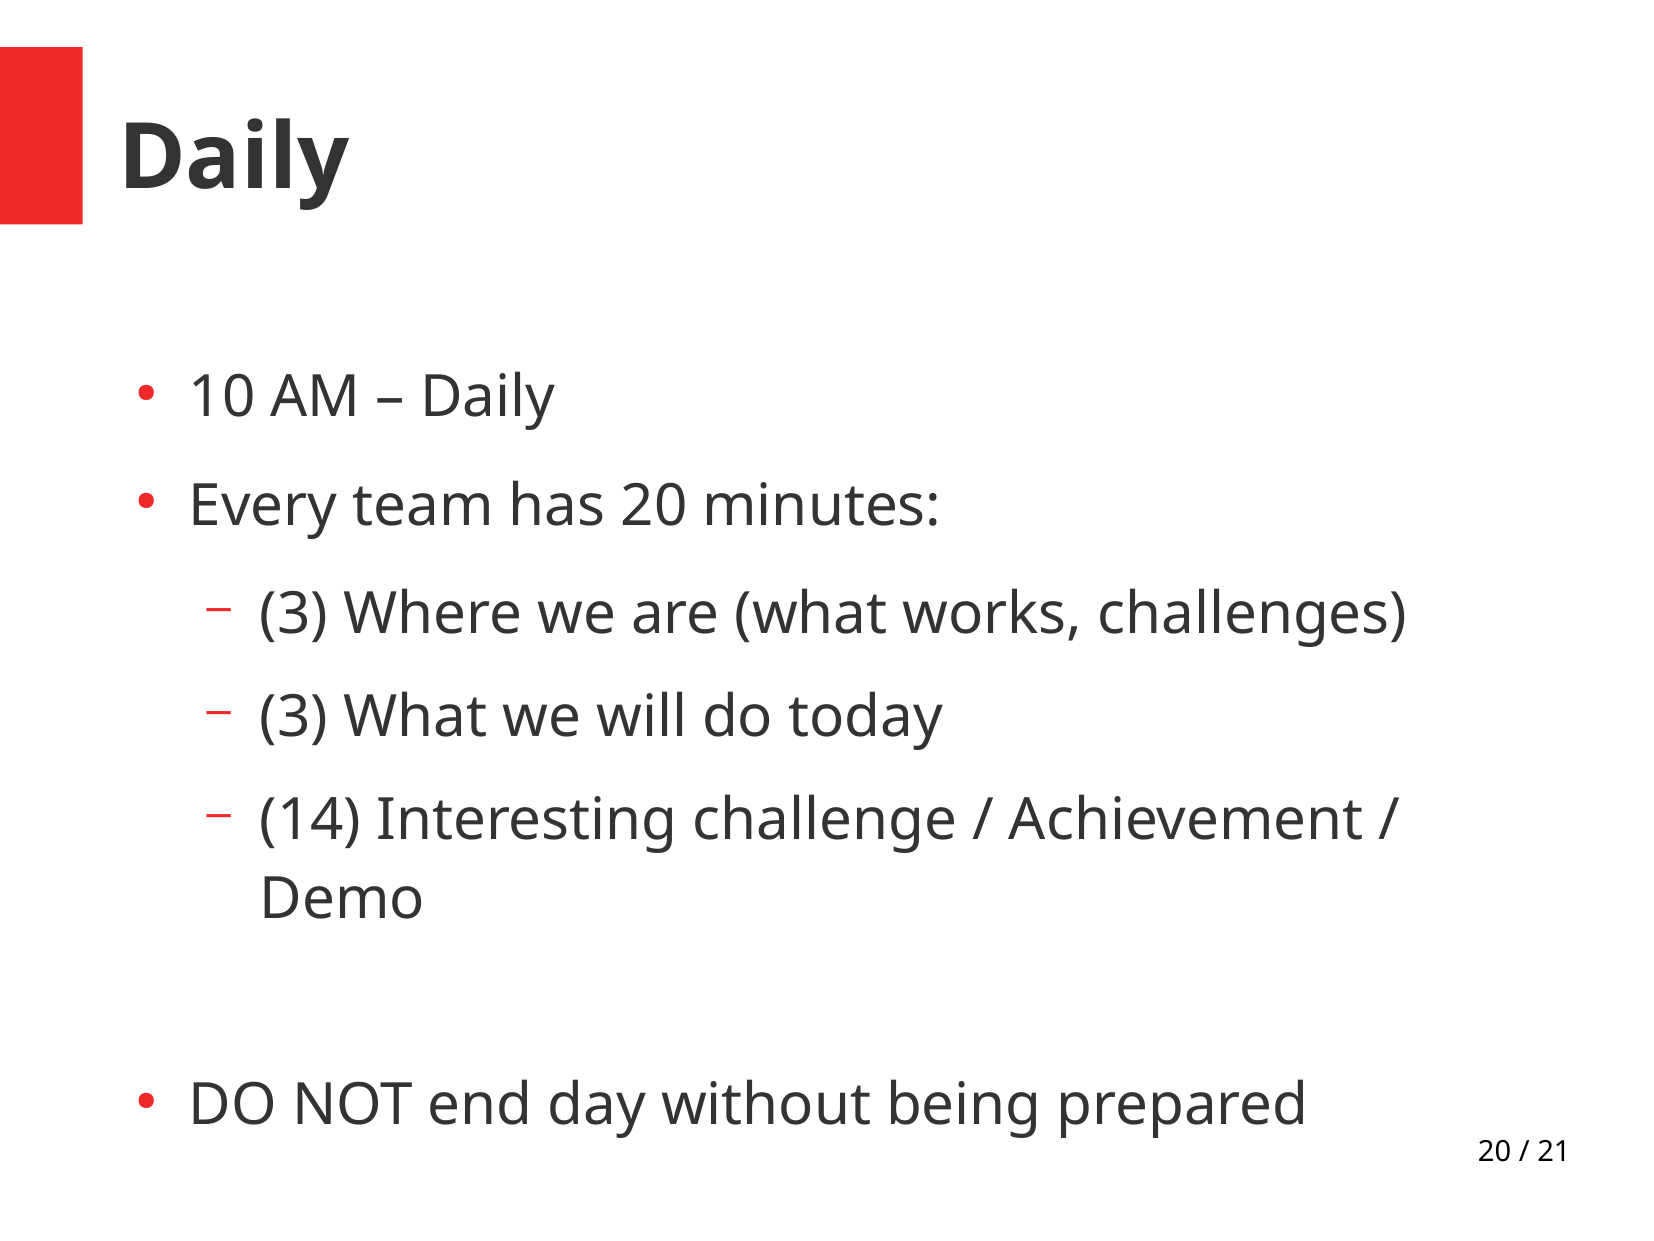

# Daily
10 AM – Daily
Every team has 20 minutes:
(3) Where we are (what works, challenges)
(3) What we will do today
(14) Interesting challenge / Achievement / Demo
DO NOT end day without being prepared
20